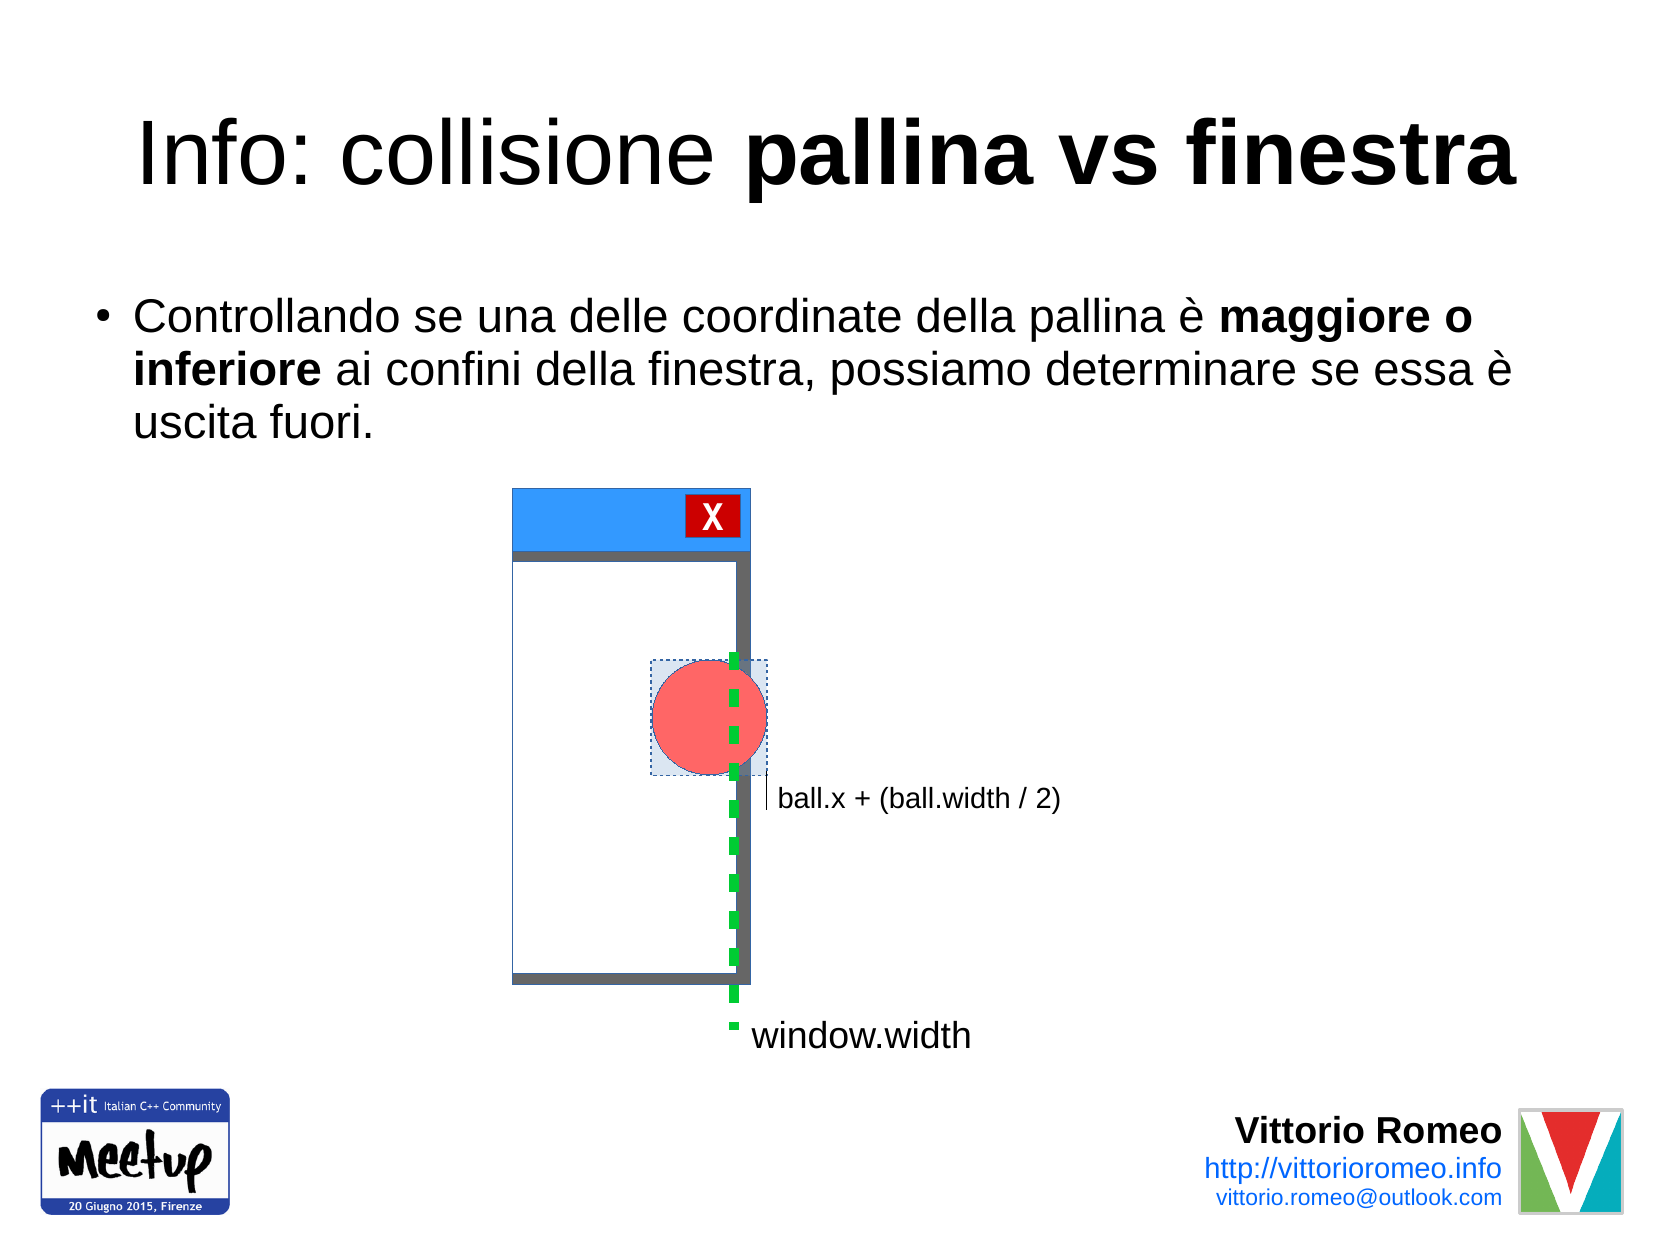

# Info: collisione pallina vs finestra
Controllando se una delle coordinate della pallina è maggiore o inferiore ai confini della finestra, possiamo determinare se essa è uscita fuori.
X
window.width
ball.x + (ball.width / 2)